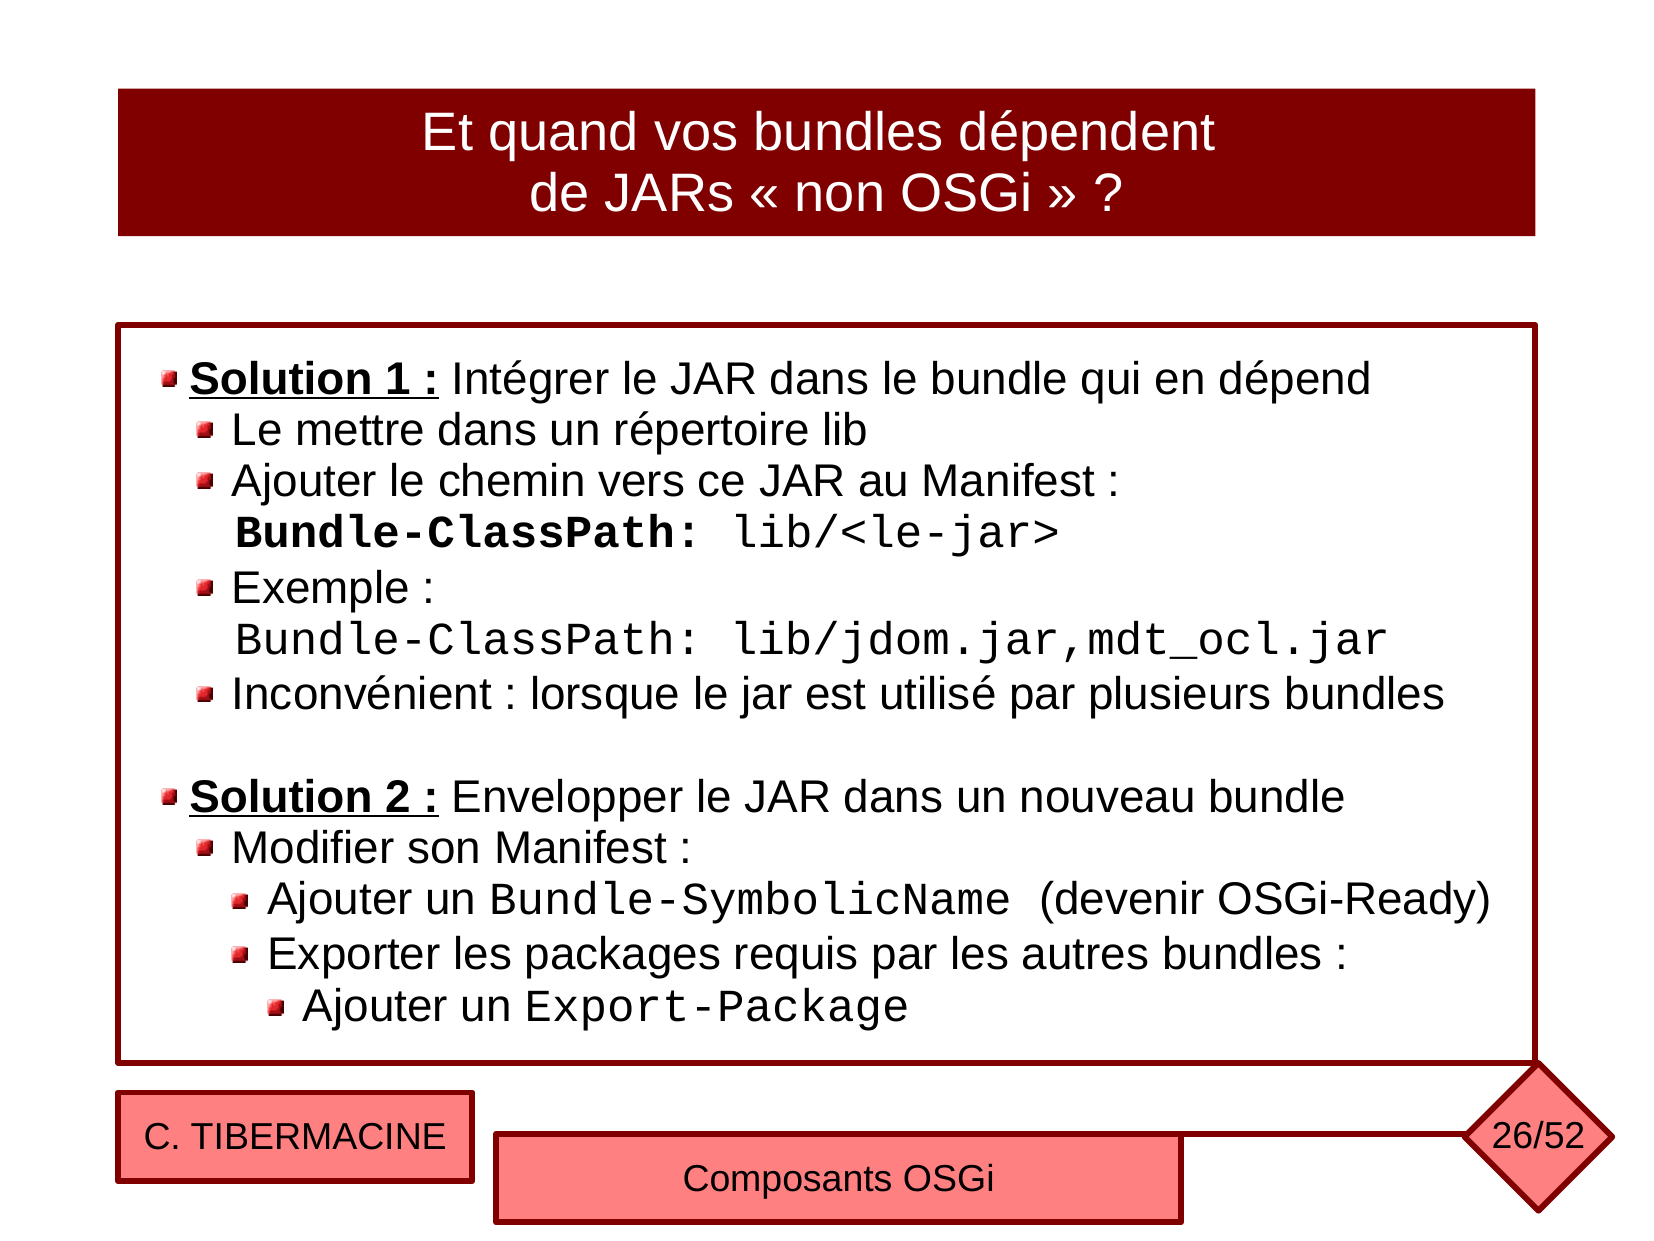

Et quand vos bundles dépendent
de JARs « non OSGi » ?
 Solution 1 : Intégrer le JAR dans le bundle qui en dépend
Le mettre dans un répertoire lib
Ajouter le chemin vers ce JAR au Manifest :
	Bundle-ClassPath: lib/<le-jar>
Exemple :
	Bundle-ClassPath: lib/jdom.jar,mdt_ocl.jar
Inconvénient : lorsque le jar est utilisé par plusieurs bundles
 Solution 2 : Envelopper le JAR dans un nouveau bundle
Modifier son Manifest :
Ajouter un Bundle-SymbolicName (devenir OSGi-Ready)
Exporter les packages requis par les autres bundles :
Ajouter un Export-Package
C. TIBERMACINE
Composants OSGi